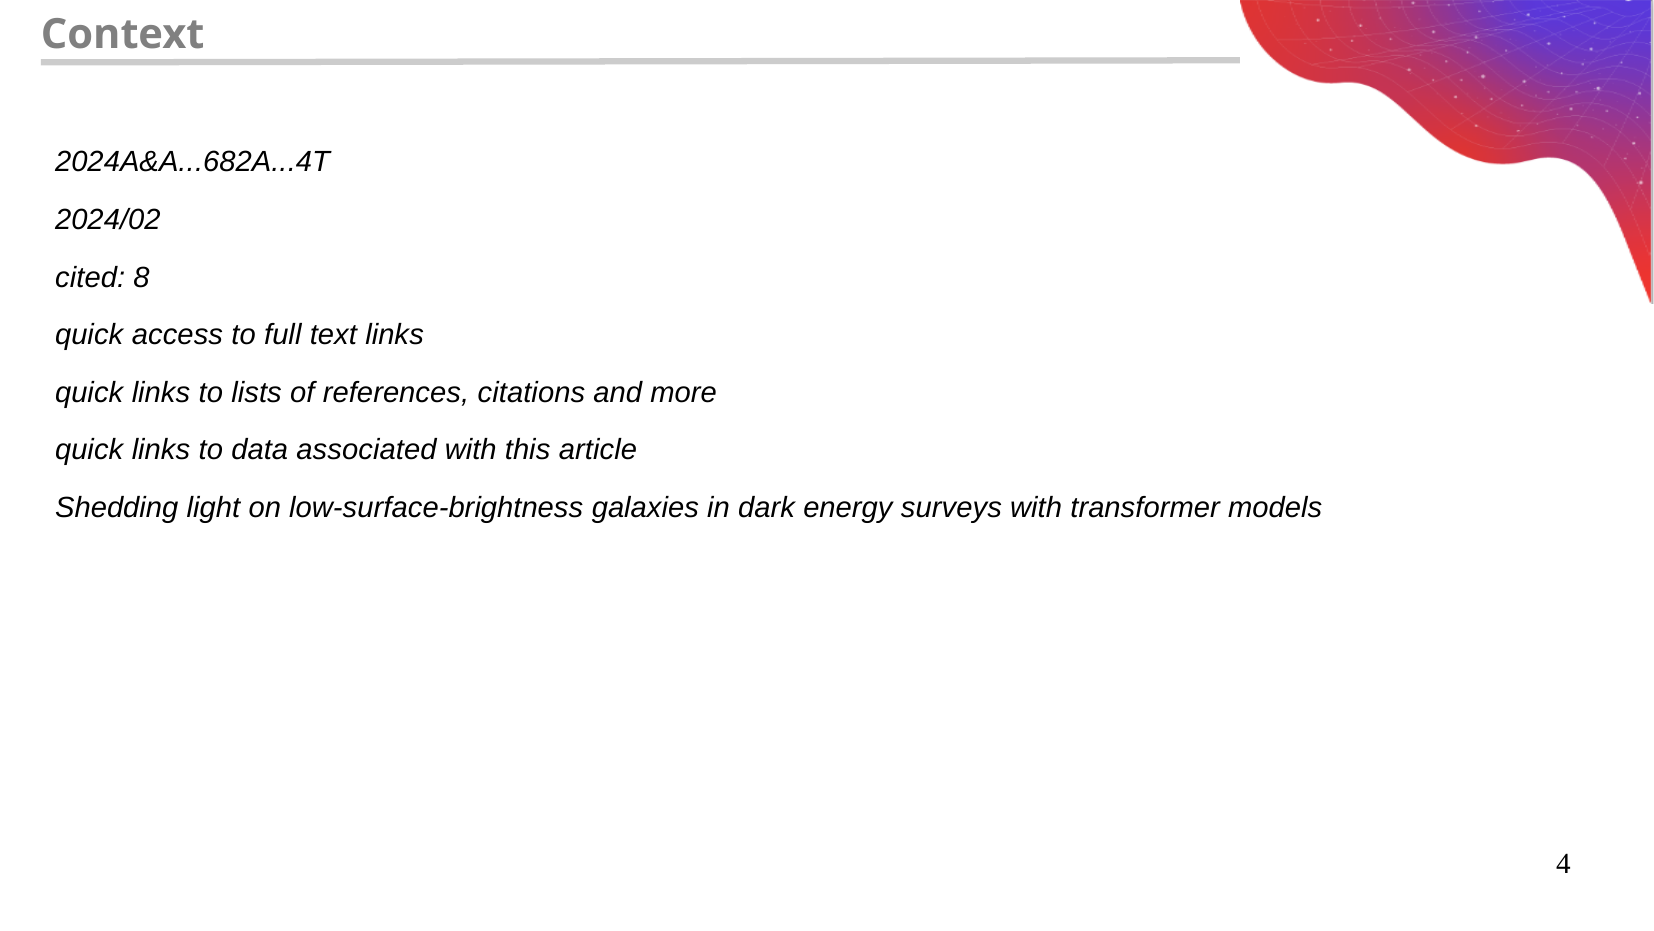

Context
2024A&A...682A...4T
2024/02
cited: 8
quick access to full text links
quick links to lists of references, citations and more
quick links to data associated with this article
Shedding light on low-surface-brightness galaxies in dark energy surveys with transformer models
4